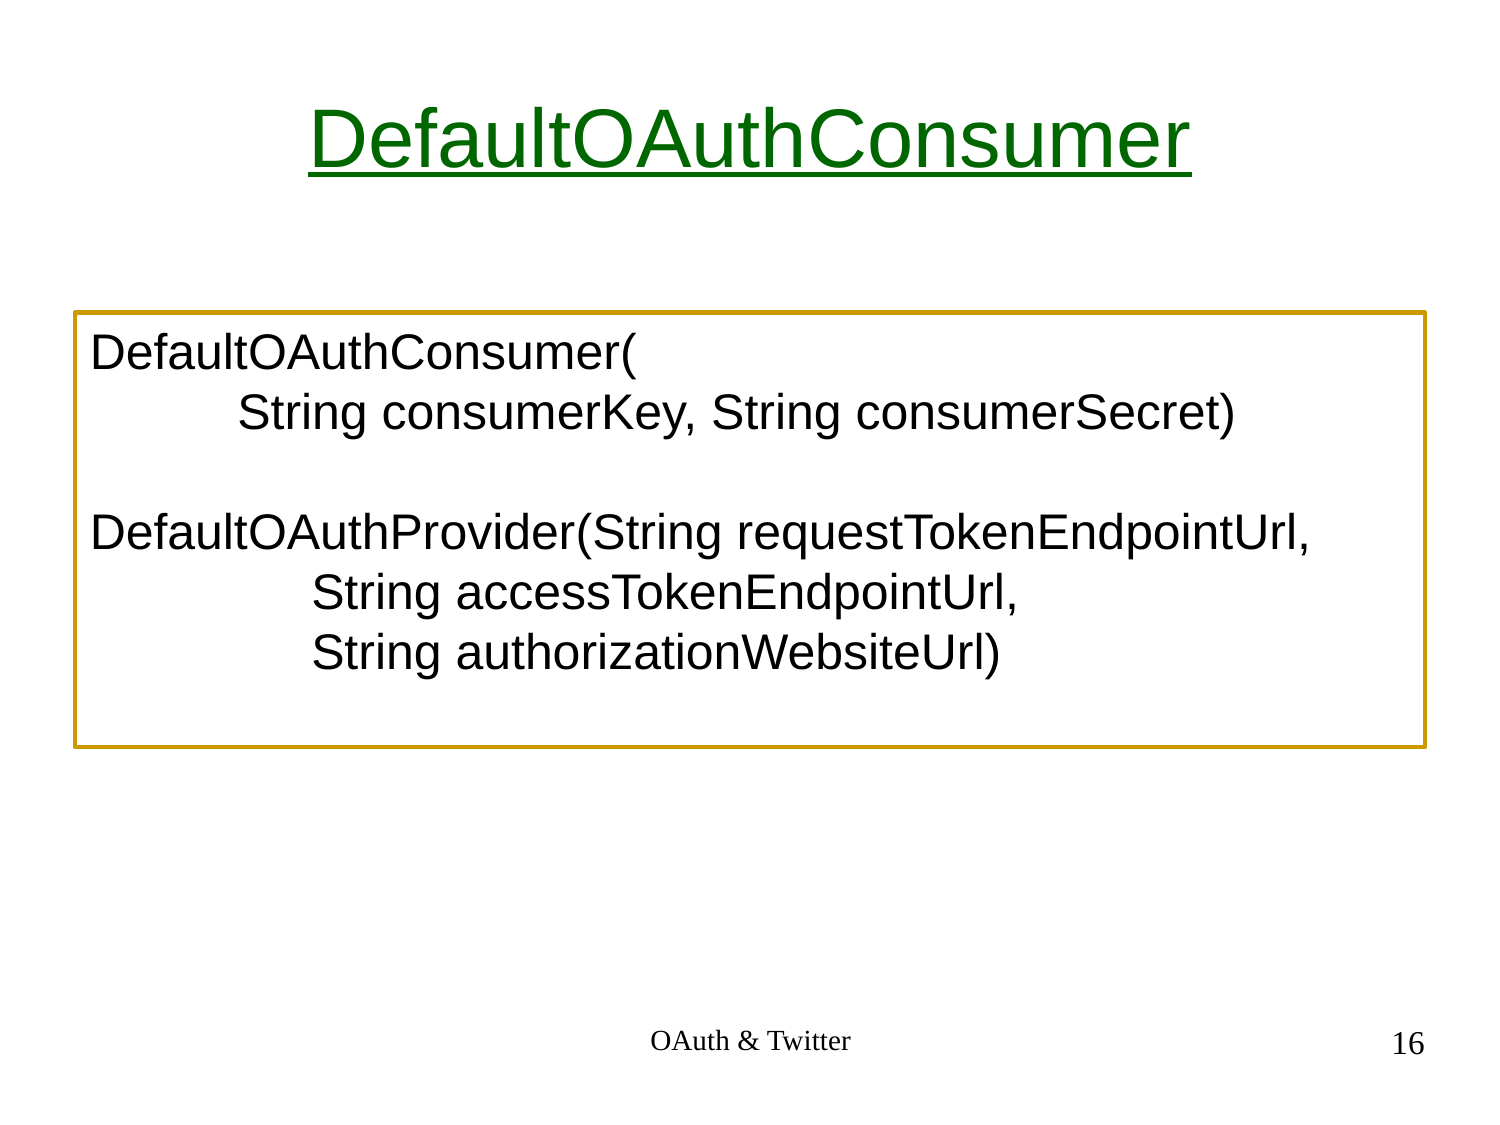

# DefaultOAuthConsumer
DefaultOAuthConsumer(
		String consumerKey, String consumerSecret)
DefaultOAuthProvider(String requestTokenEndpointUrl,
			String accessTokenEndpointUrl,
			String authorizationWebsiteUrl)
OAuth & Twitter
16